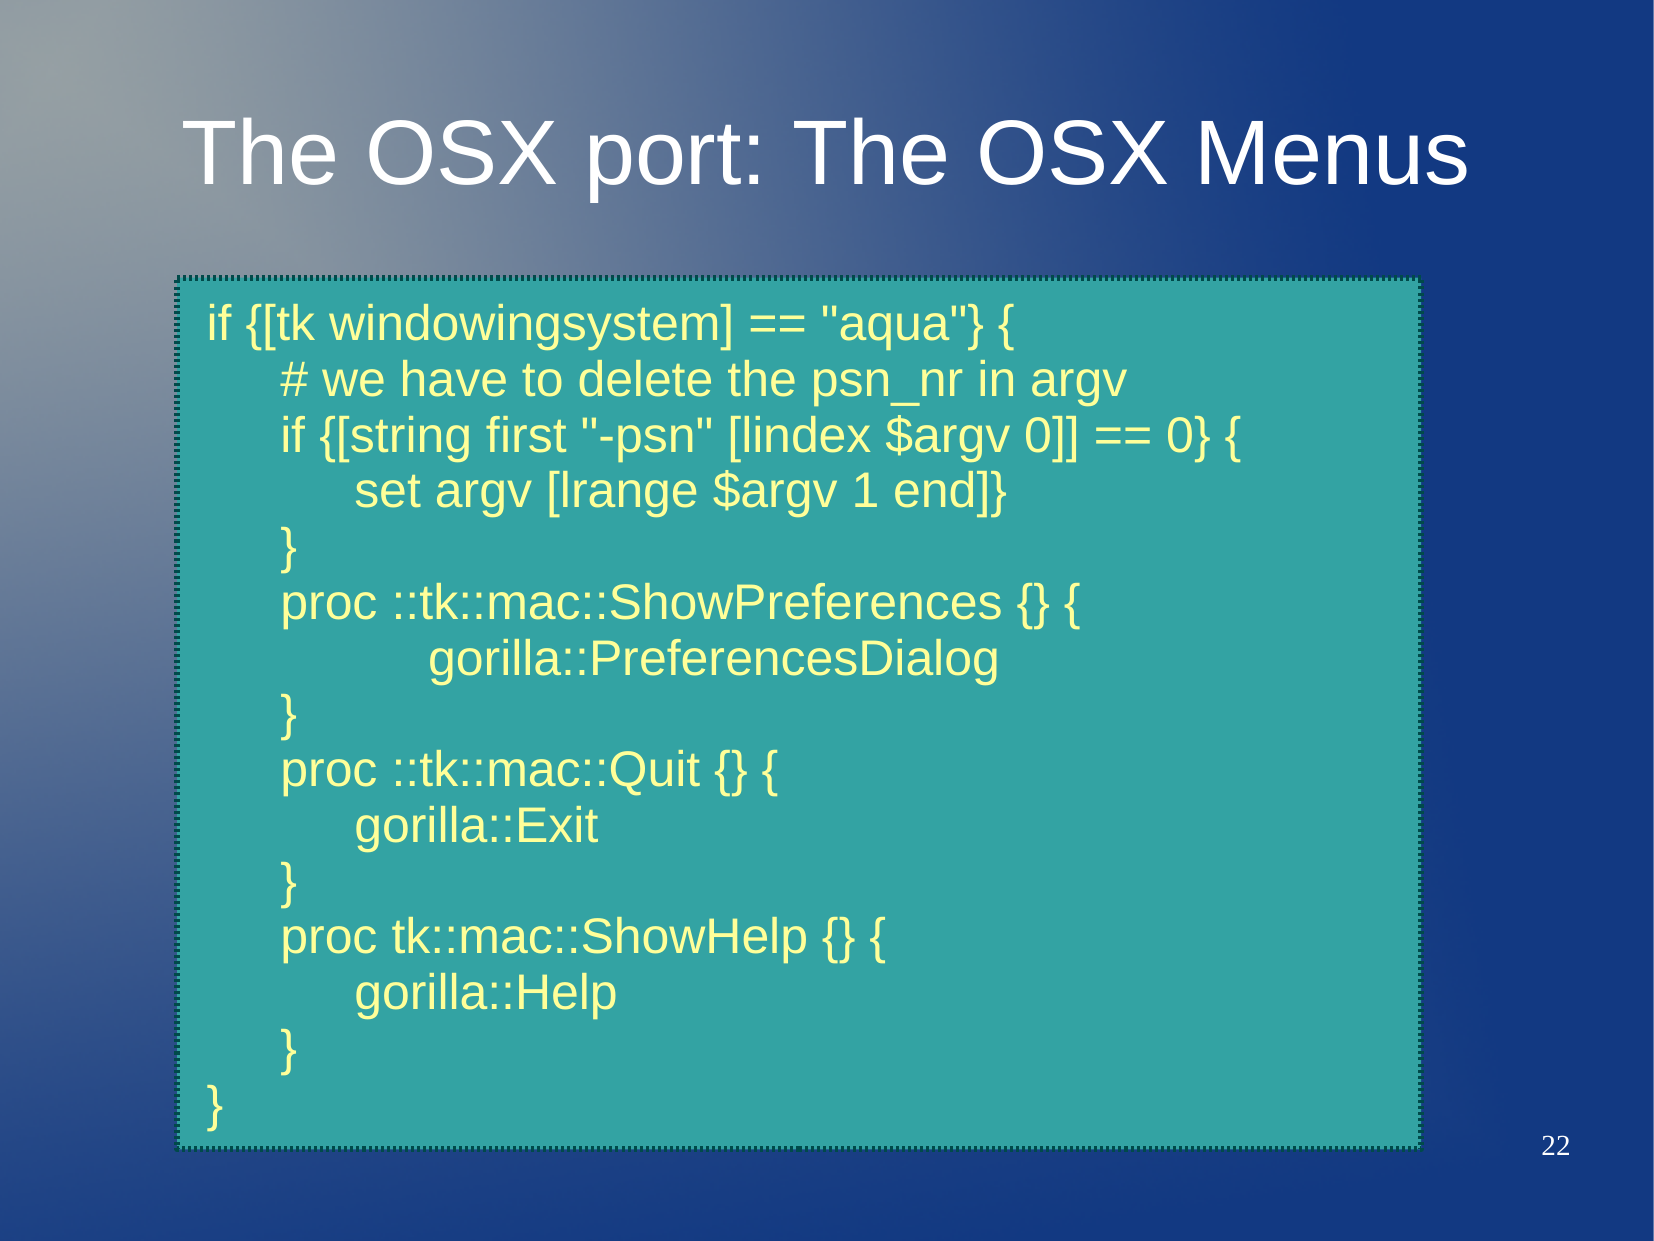

# The OSX port: The OSX Menus
if {[tk windowingsystem] == "aqua"} {
	# we have to delete the psn_nr in argv
	if {[string first "-psn" [lindex $argv 0]] == 0} {
		set argv [lrange $argv 1 end]}
	}
	proc ::tk::mac::ShowPreferences {} {
			gorilla::PreferencesDialog
	}
	proc ::tk::mac::Quit {} {
		gorilla::Exit
	}
	proc tk::mac::ShowHelp {} {
		gorilla::Help
	}
}
22